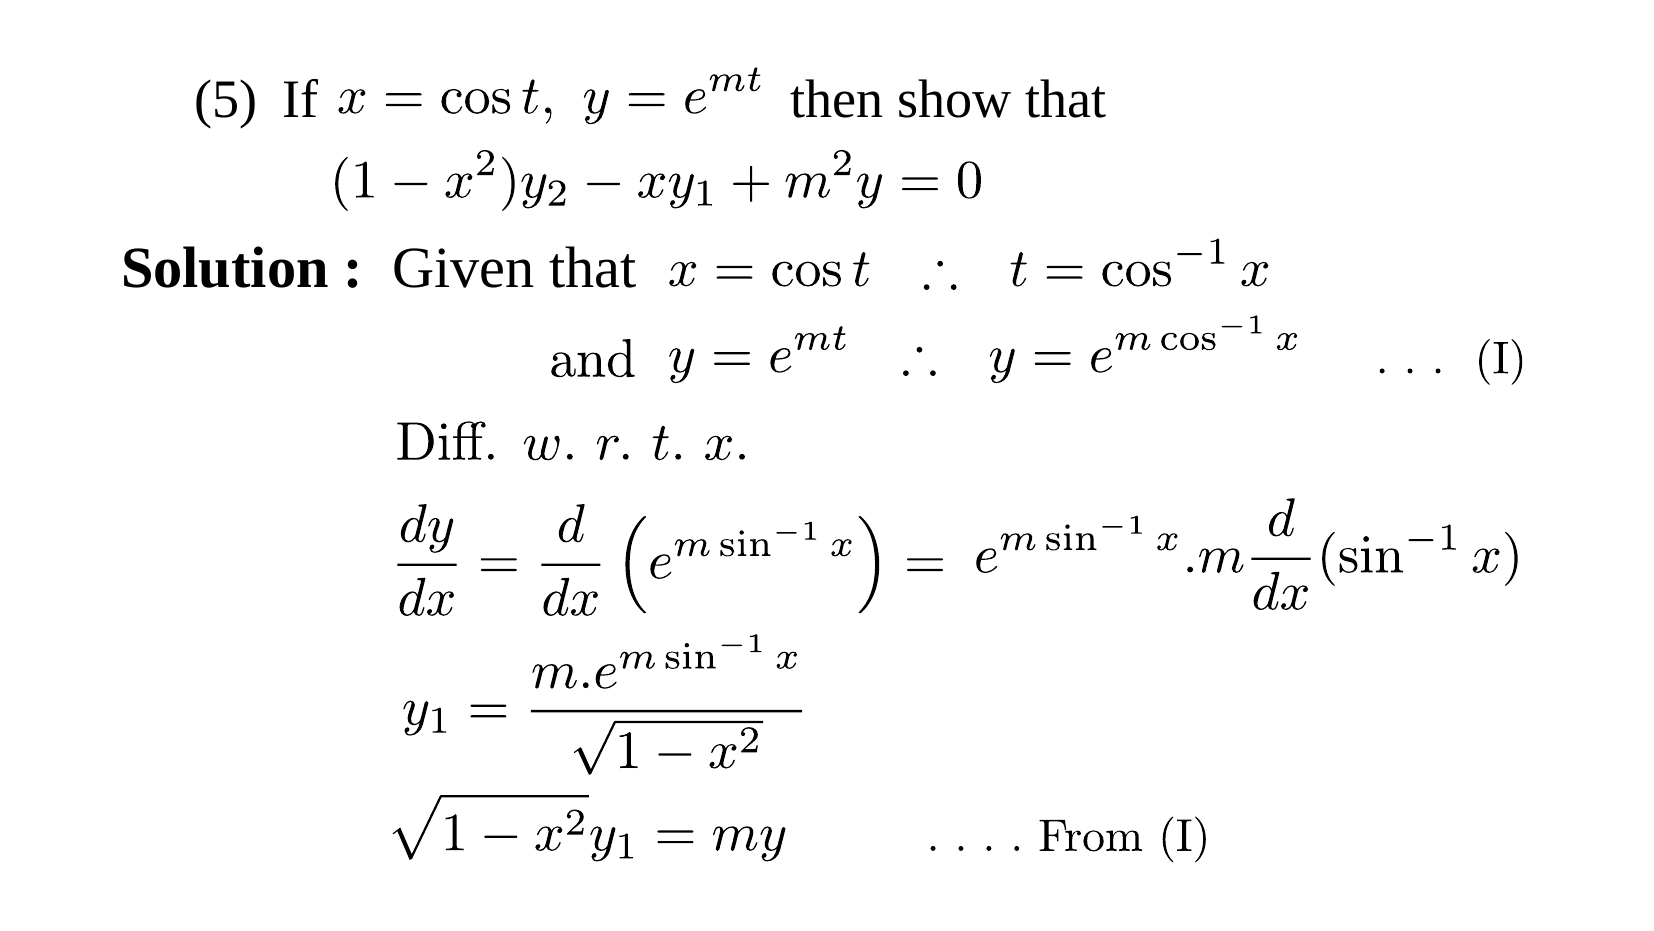

# (5)	 If then show that Solution : Given that